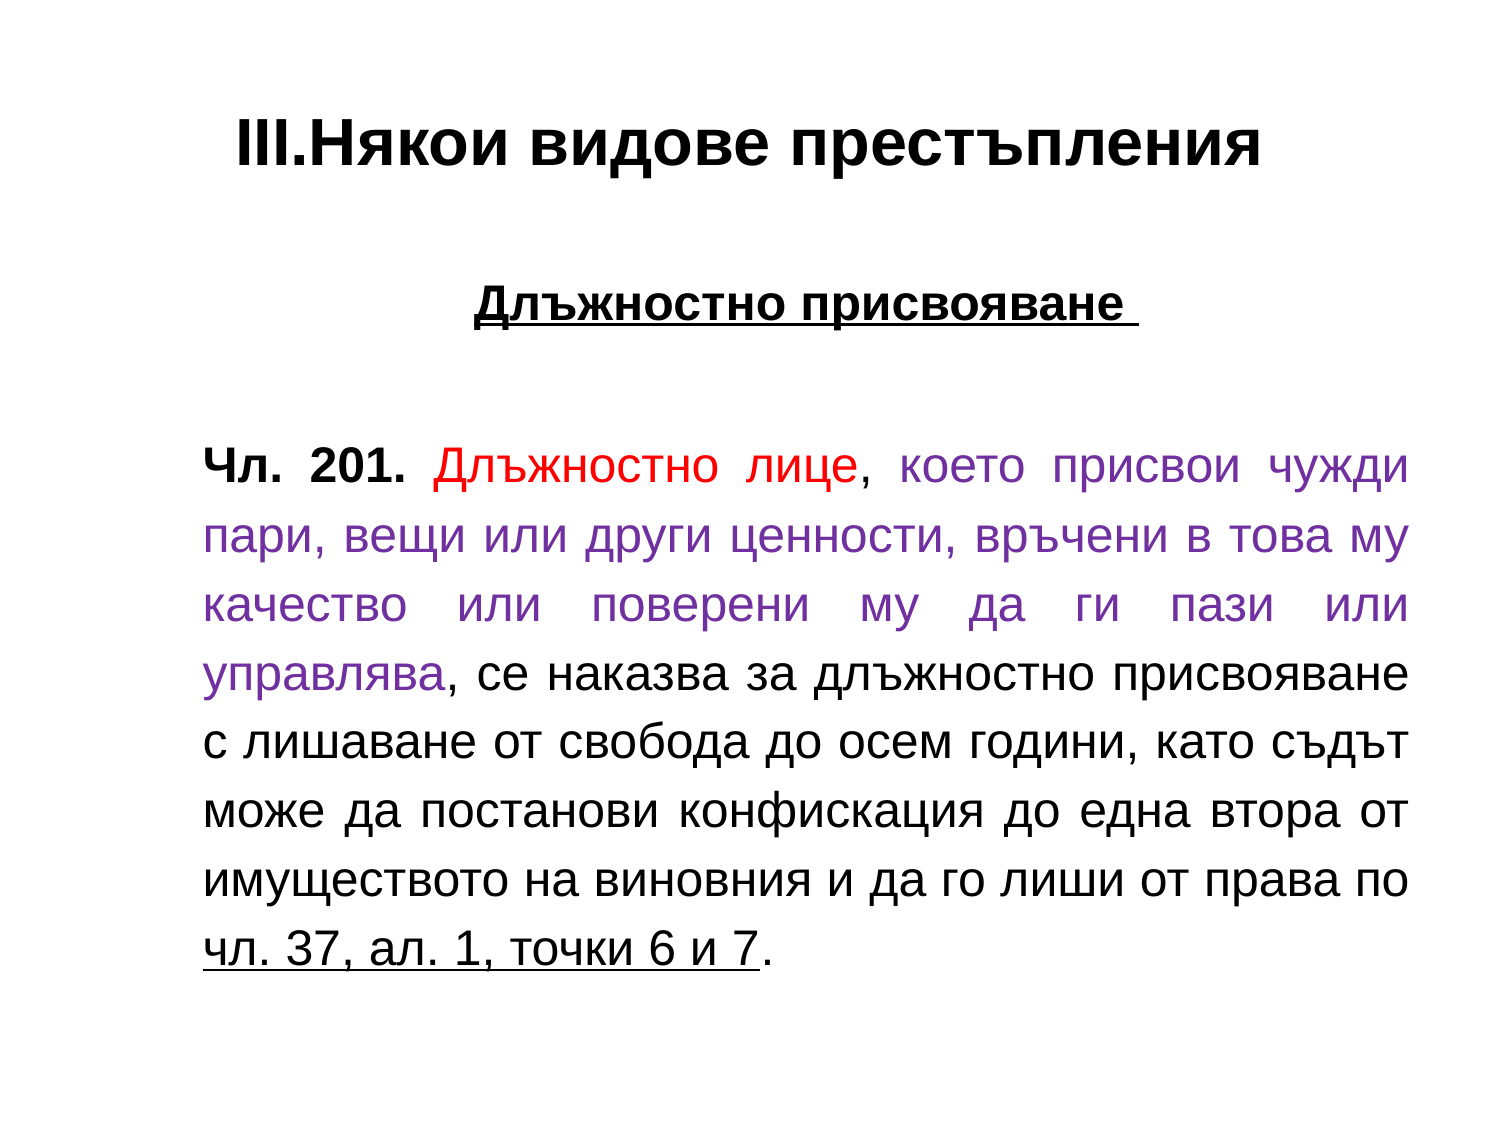

# III.Някои видове престъпления
Длъжностно присвояване
Чл. 201. Длъжностно лице, което присвои чужди пари, вещи или други ценности, връчени в това му качество или поверени му да ги пази или управлява, се наказва за длъжностно присвояване с лишаване от свобода до осем години, като съдът може да постанови конфискация до една втора от имуществото на виновния и да го лиши от права по чл. 37, ал. 1, точки 6 и 7.